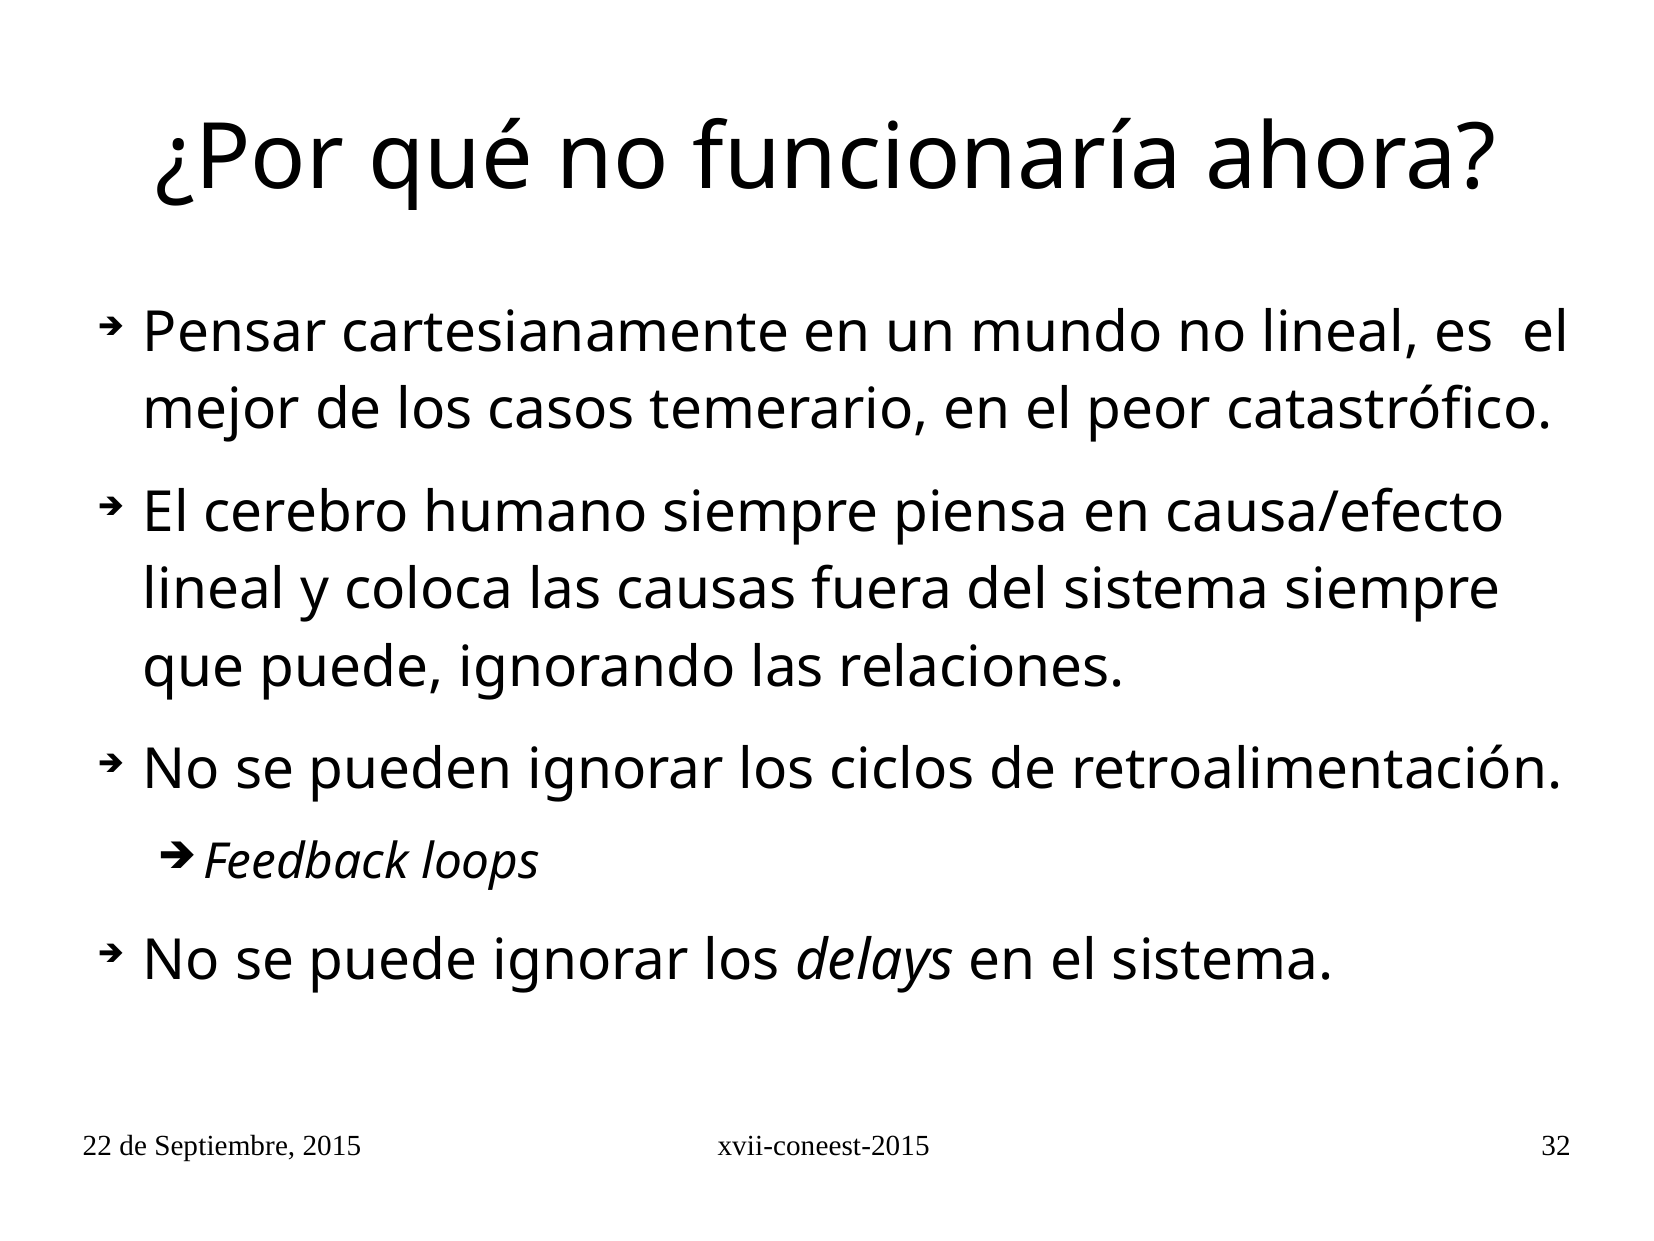

# ¿Por qué no funcionaría ahora?
Pensar cartesianamente en un mundo no lineal, es el mejor de los casos temerario, en el peor catastrófico.
El cerebro humano siempre piensa en causa/efecto lineal y coloca las causas fuera del sistema siempre que puede, ignorando las relaciones.
No se pueden ignorar los ciclos de retroalimentación.
Feedback loops
No se puede ignorar los delays en el sistema.
22 de Septiembre, 2015
xvii-coneest-2015
32